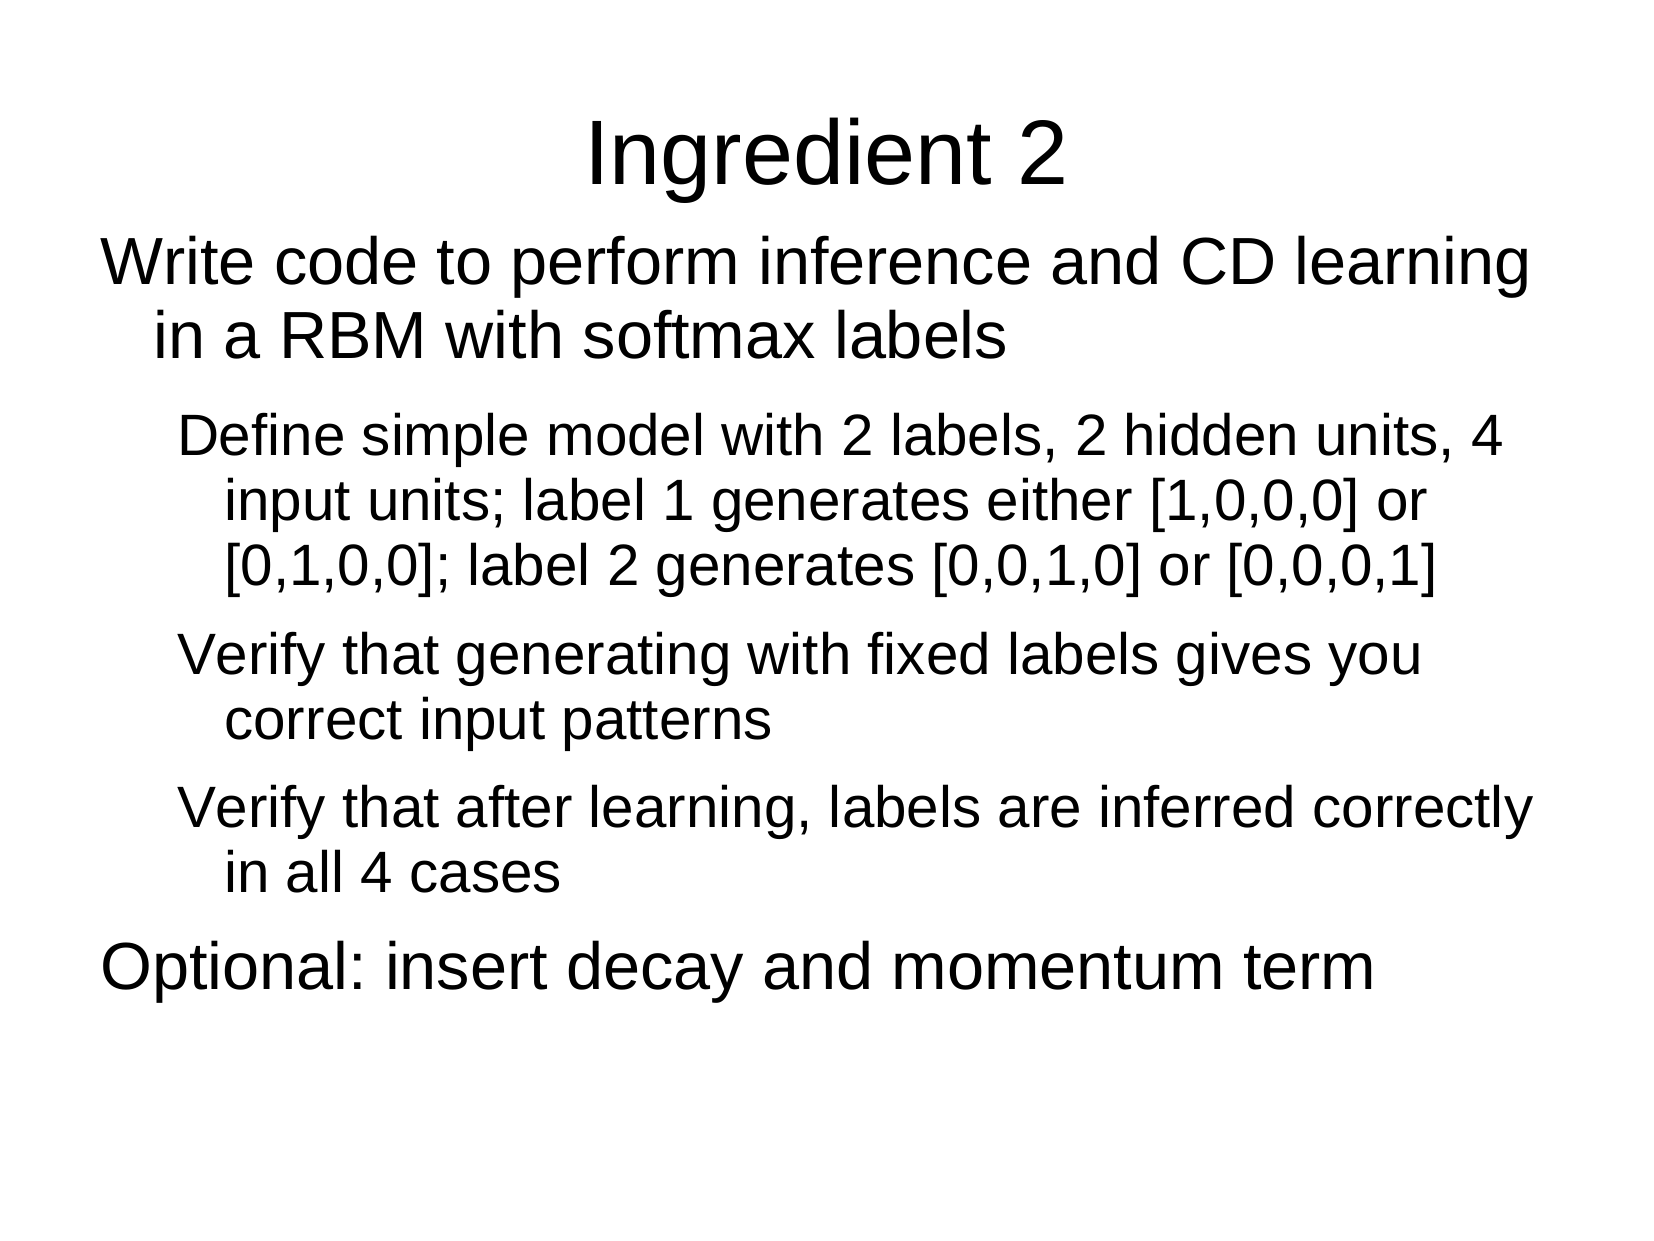

# Ingredient 2
Write code to perform inference and CD learning in a RBM with softmax labels
Define simple model with 2 labels, 2 hidden units, 4 input units; label 1 generates either [1,0,0,0] or [0,1,0,0]; label 2 generates [0,0,1,0] or [0,0,0,1]
Verify that generating with fixed labels gives you correct input patterns
Verify that after learning, labels are inferred correctly in all 4 cases
Optional: insert decay and momentum term